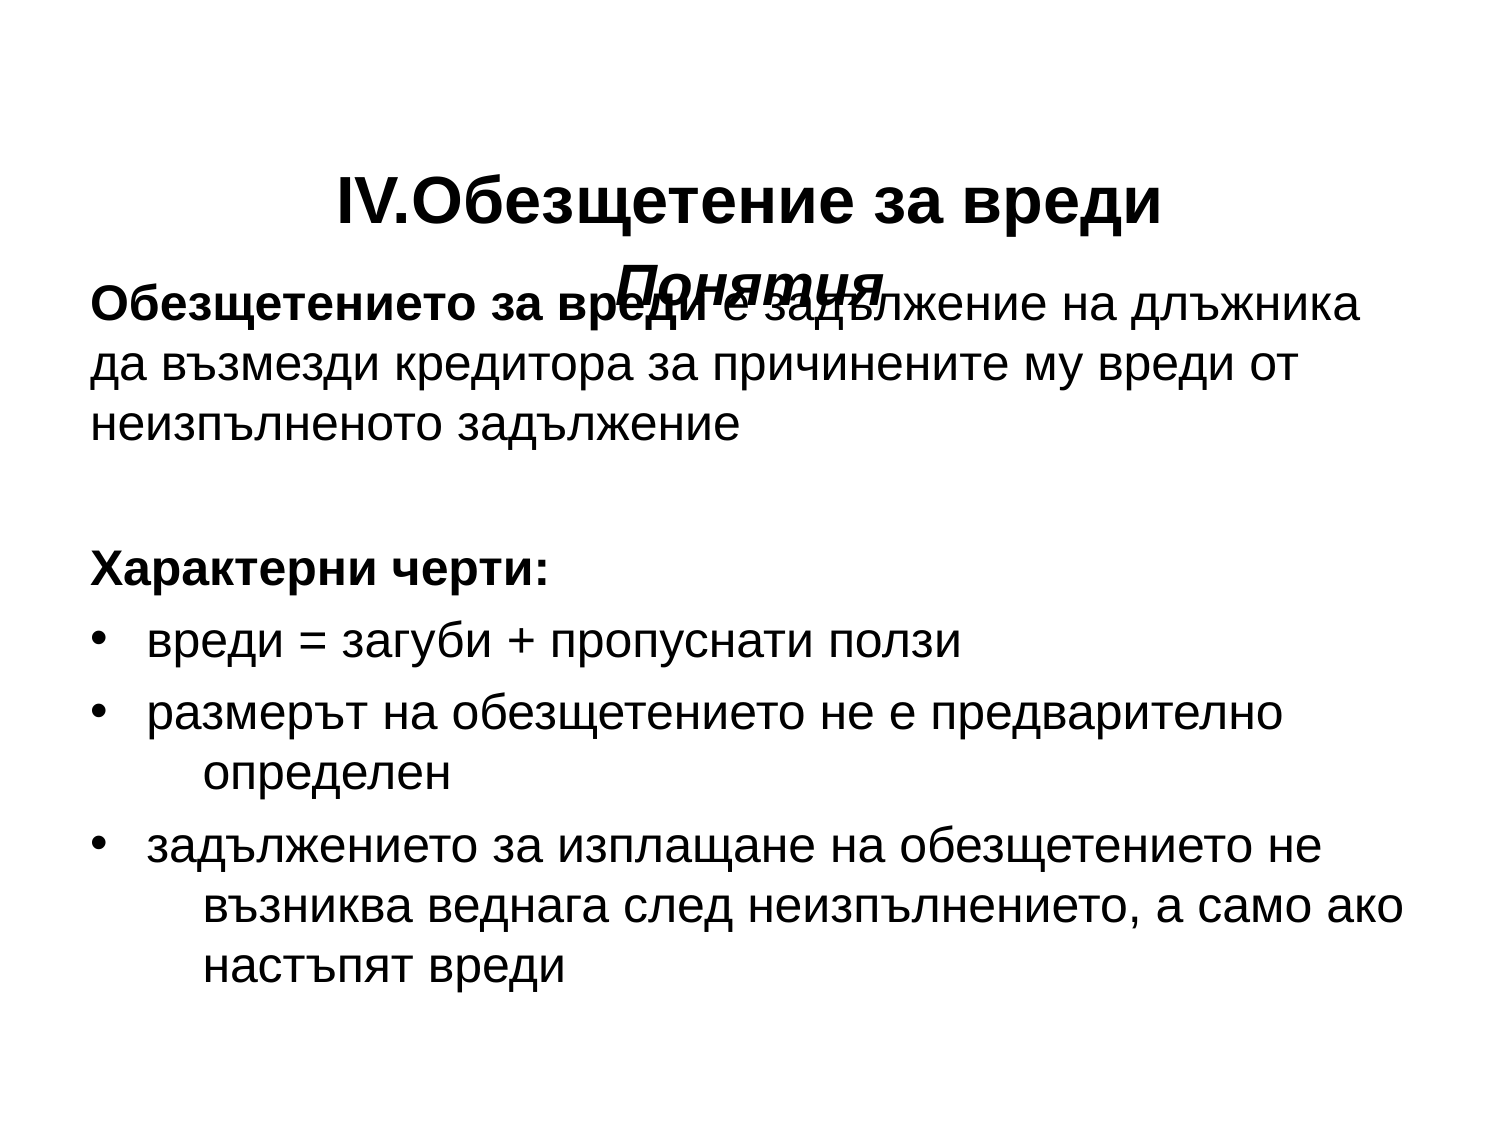

# IV.Обезщетение за вреди Понятия
Обезщетението за вреди е задължение на длъжника да възмезди кредитора за причинените му вреди от неизпълненото задължение
Характерни черти:
вреди = загуби + пропуснати ползи
размерът на обезщетението не е предварително определен
задължението за изплащане на обезщетението не възниква веднага след неизпълнението, а само ако настъпят вреди